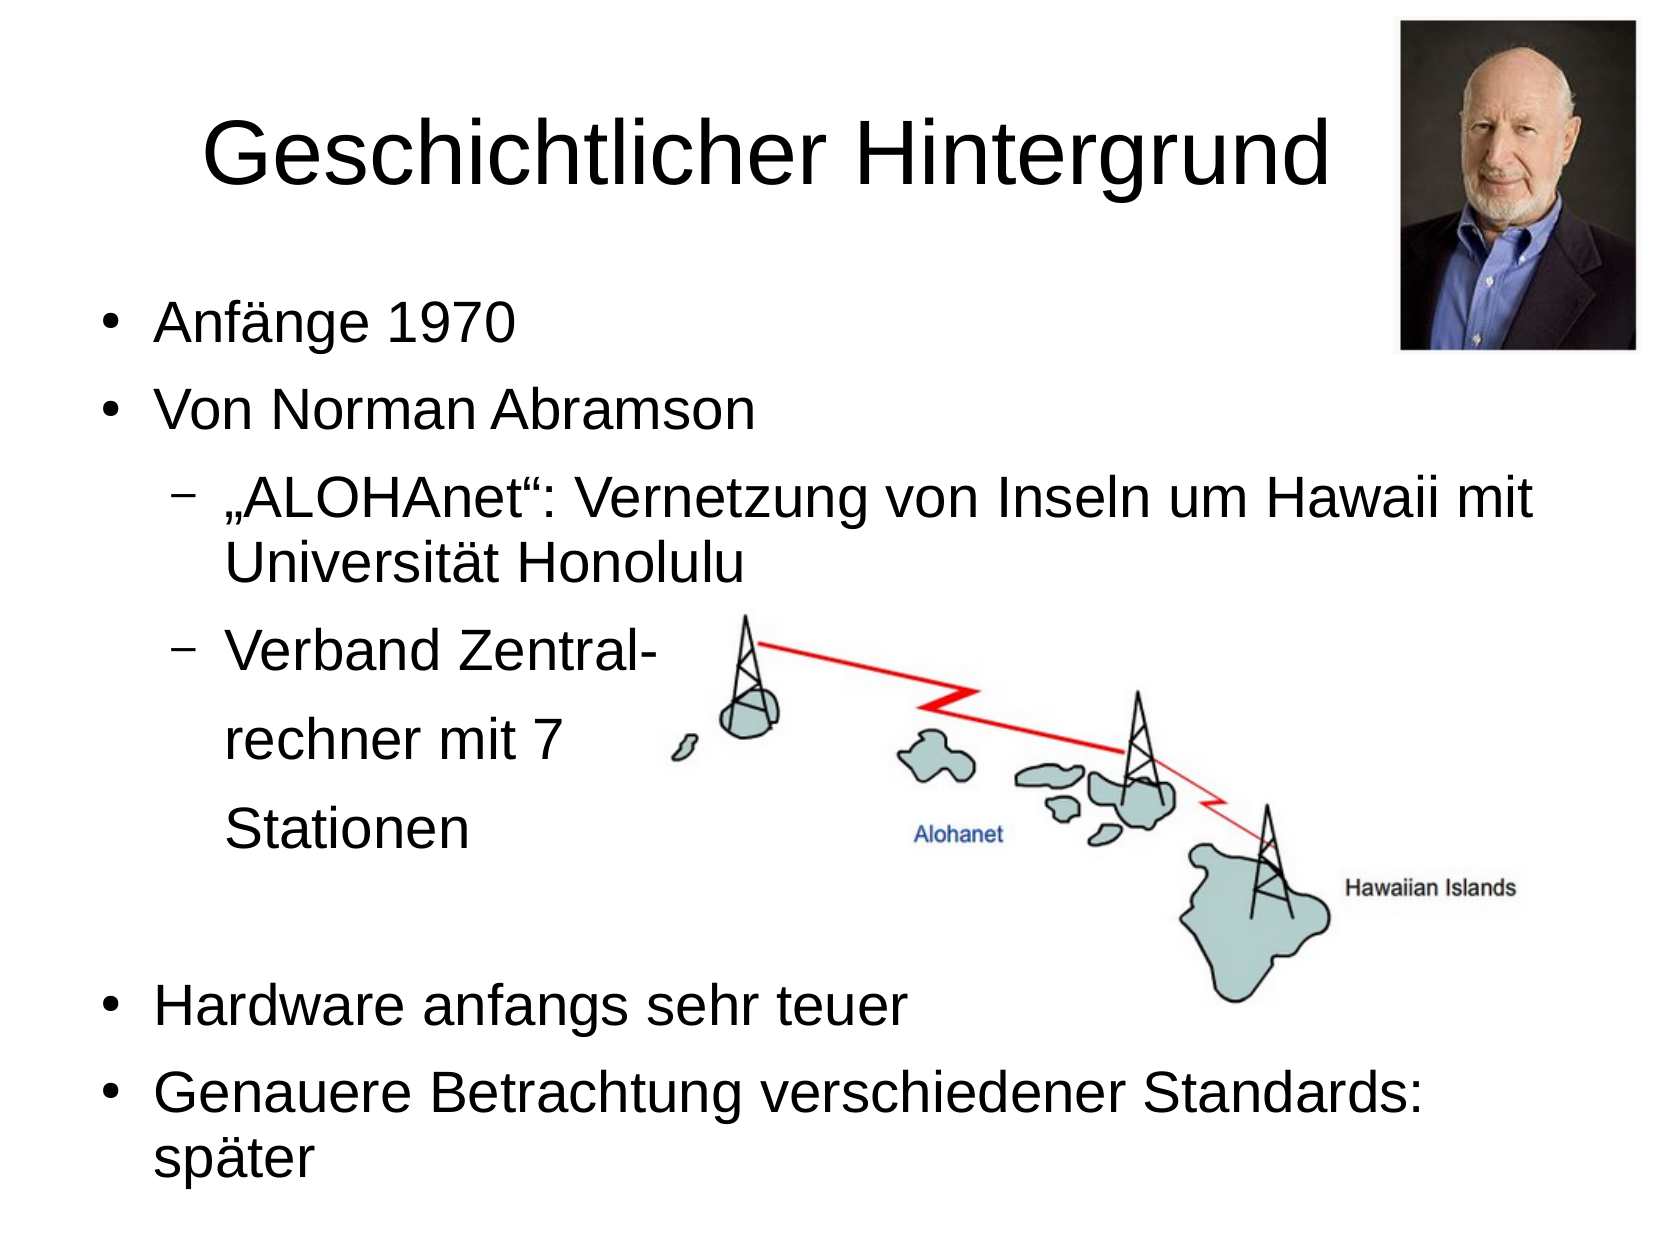

# Geschichtlicher Hintergrund
Anfänge 1970
Von Norman Abramson
„ALOHAnet“: Vernetzung von Inseln um Hawaii mit Universität Honolulu
Verband Zentral-
rechner mit 7
Stationen
Hardware anfangs sehr teuer
Genauere Betrachtung verschiedener Standards: später